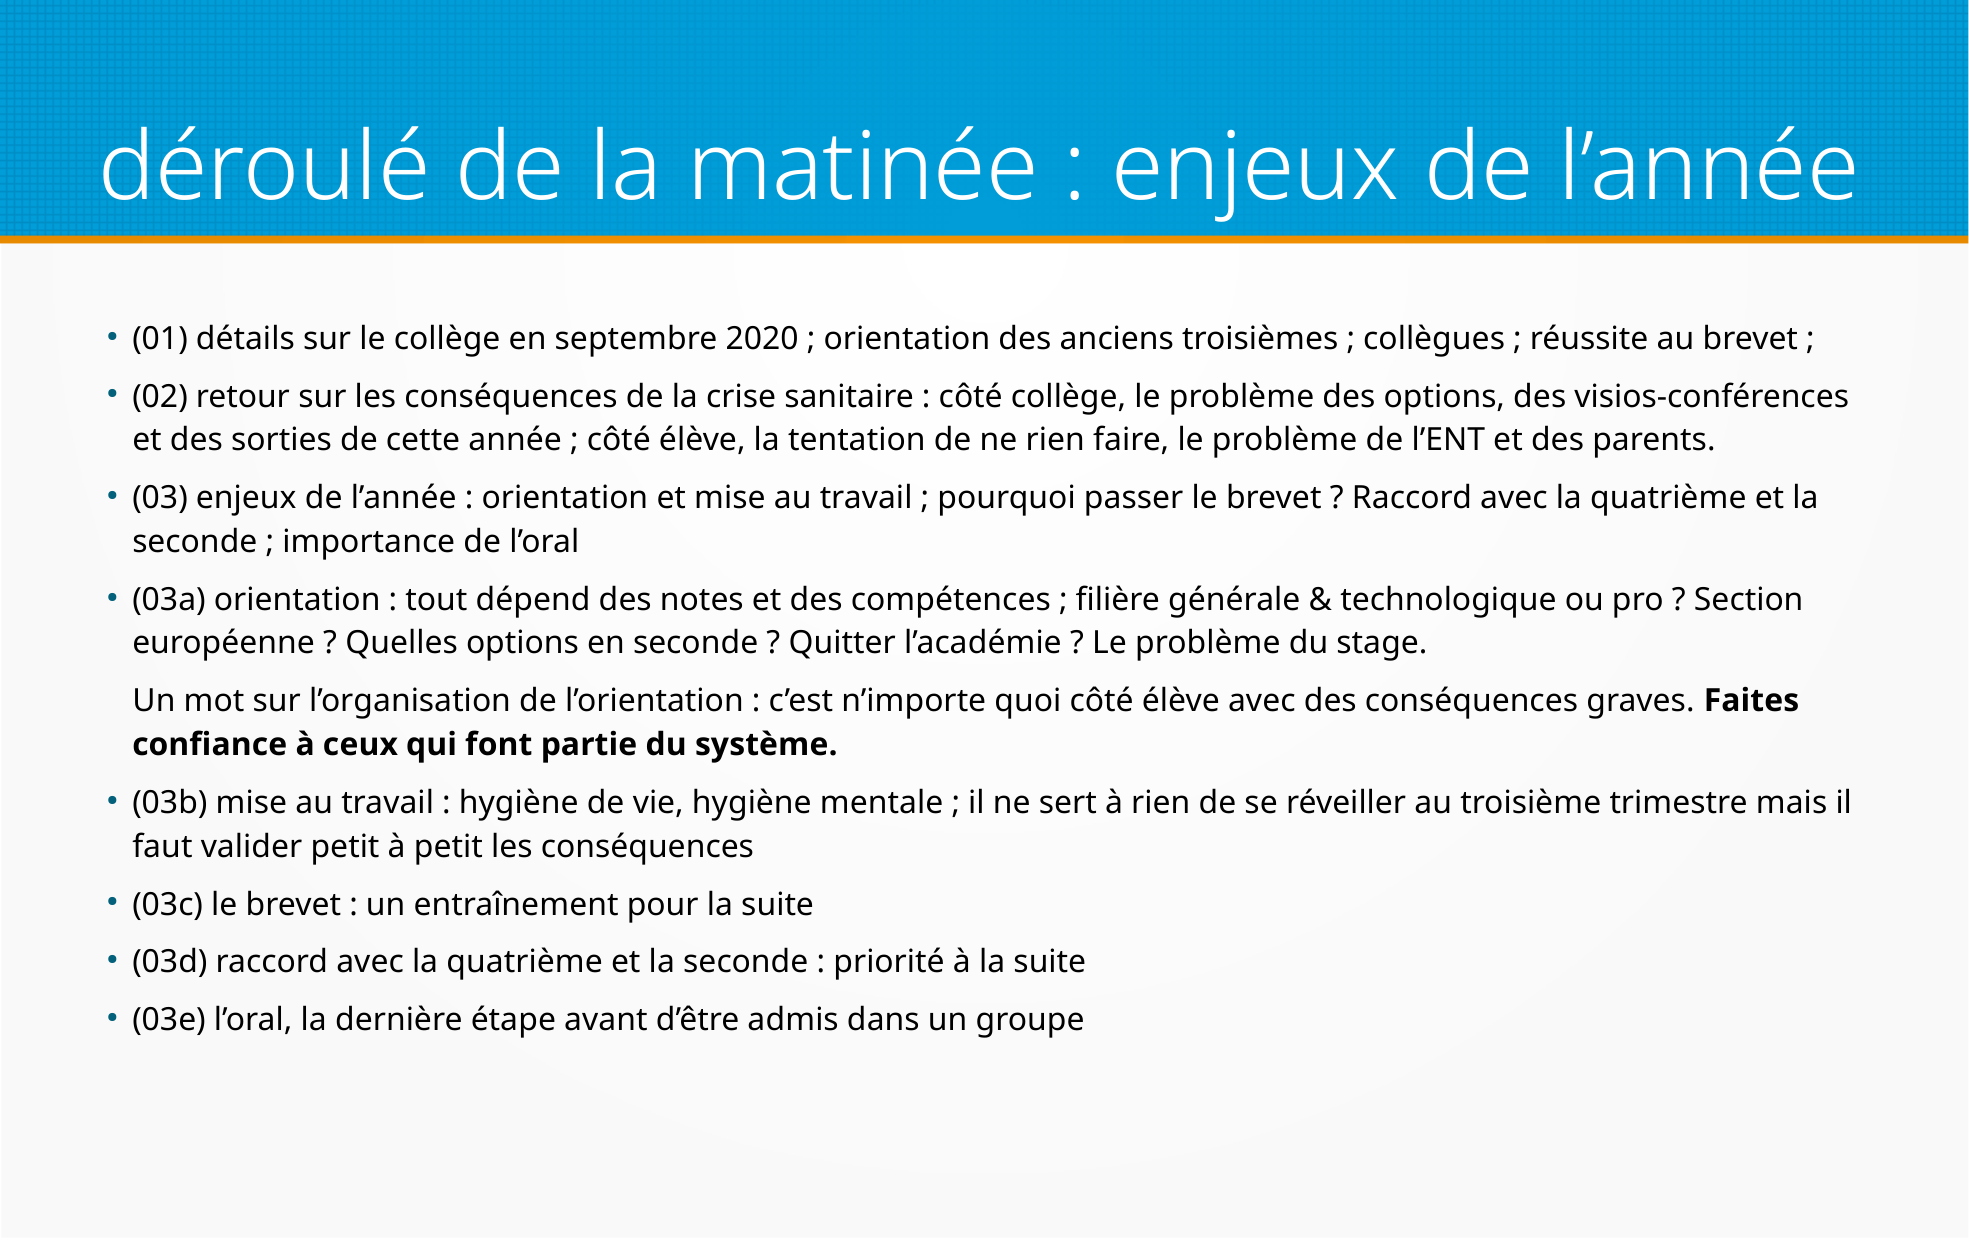

# déroulé de la matinée : enjeux de l’année
(01) détails sur le collège en septembre 2020 ; orientation des anciens troisièmes ; collègues ; réussite au brevet ;
(02) retour sur les conséquences de la crise sanitaire : côté collège, le problème des options, des visios-conférences et des sorties de cette année ; côté élève, la tentation de ne rien faire, le problème de l’ENT et des parents.
(03) enjeux de l’année : orientation et mise au travail ; pourquoi passer le brevet ? Raccord avec la quatrième et la seconde ; importance de l’oral
(03a) orientation : tout dépend des notes et des compétences ; filière générale & technologique ou pro ? Section européenne ? Quelles options en seconde ? Quitter l’académie ? Le problème du stage.
Un mot sur l’organisation de l’orientation : c’est n’importe quoi côté élève avec des conséquences graves. Faites confiance à ceux qui font partie du système.
(03b) mise au travail : hygiène de vie, hygiène mentale ; il ne sert à rien de se réveiller au troisième trimestre mais il faut valider petit à petit les conséquences
(03c) le brevet : un entraînement pour la suite
(03d) raccord avec la quatrième et la seconde : priorité à la suite
(03e) l’oral, la dernière étape avant d’être admis dans un groupe